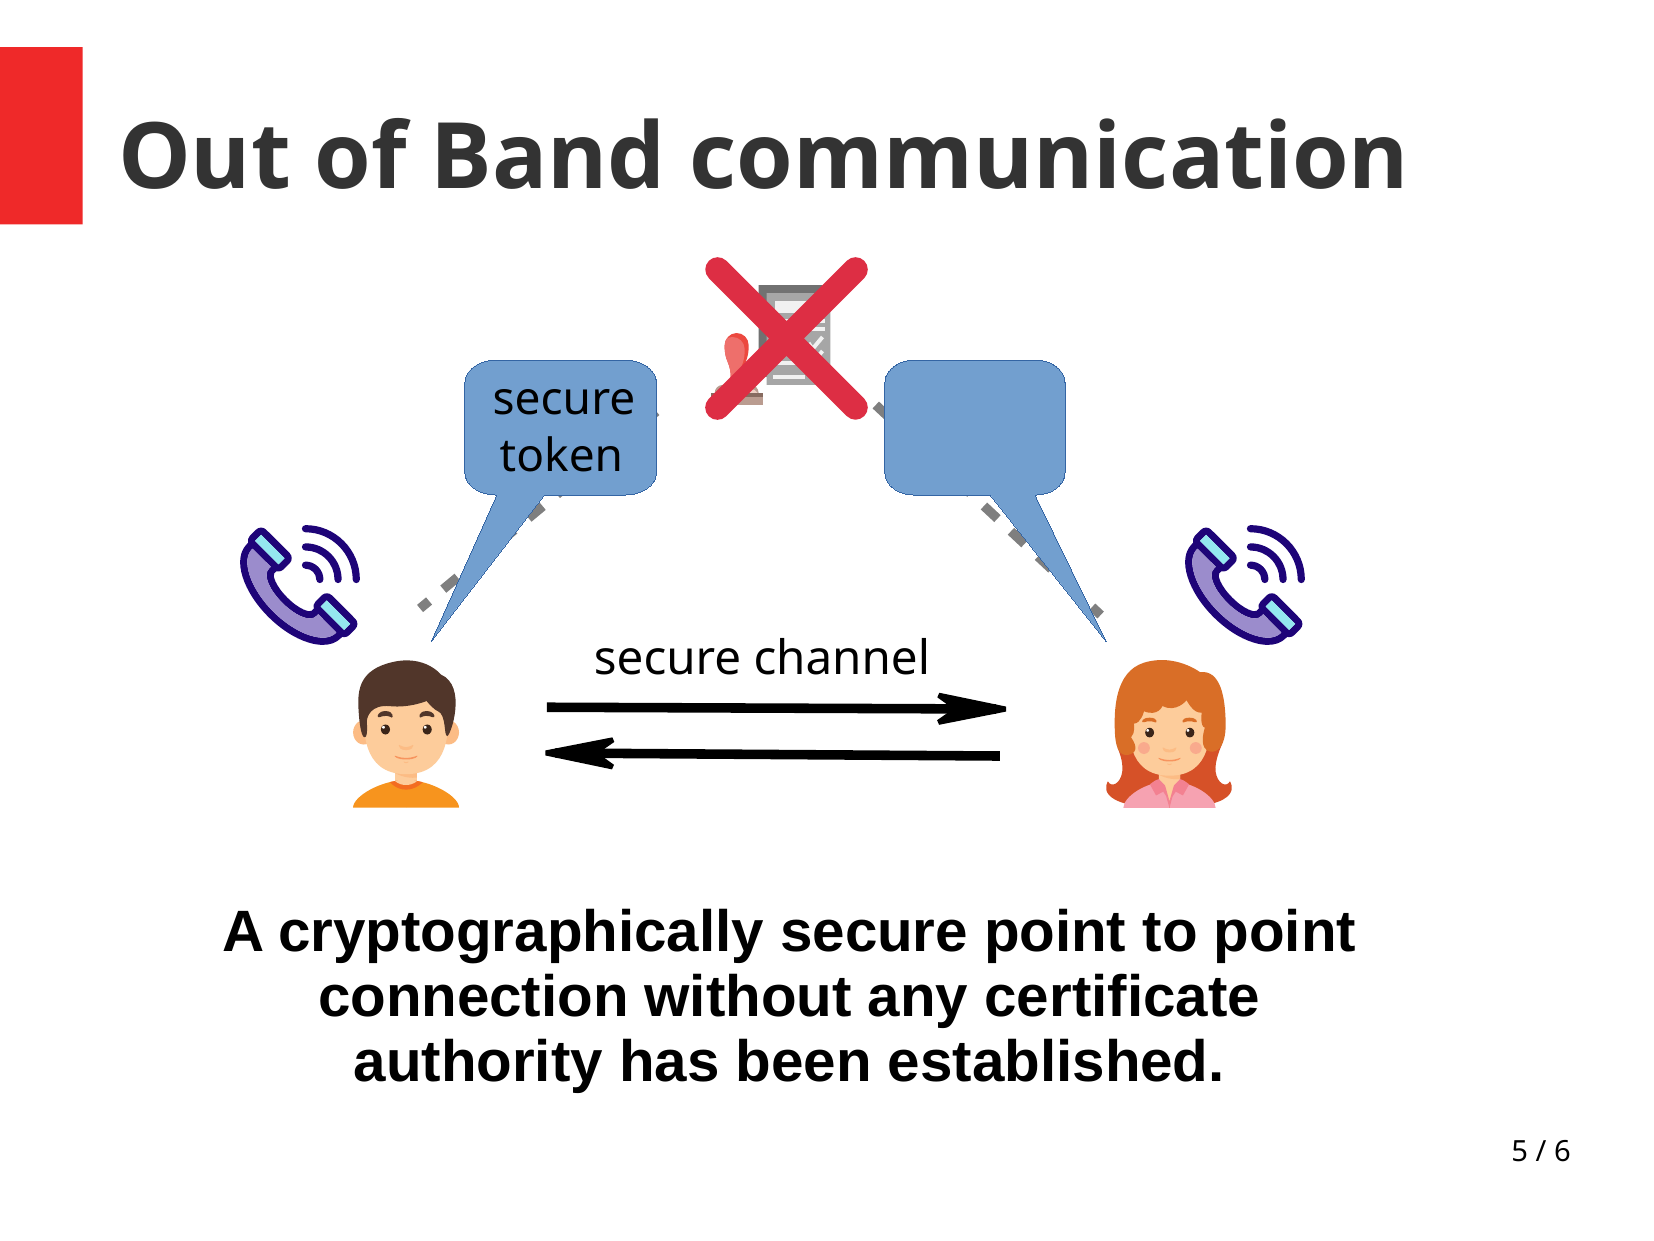

# Out of Band communication
A cryptographically secure point to point connection without any certificate authority has been established.
5